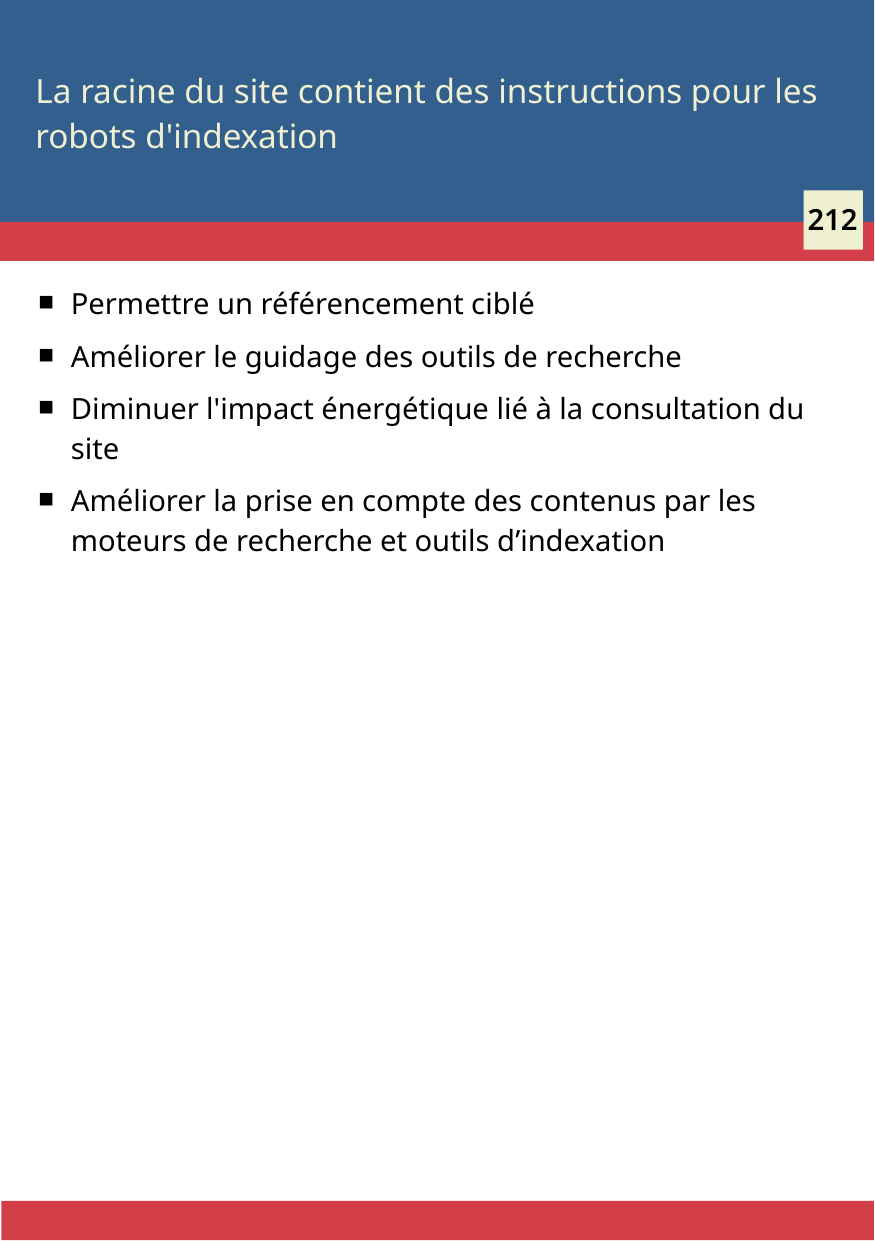

# La racine du site contient des instructions pour les robots d'indexation
212
Permettre un référencement ciblé
Améliorer le guidage des outils de recherche
Diminuer l'impact énergétique lié à la consultation du site
Améliorer la prise en compte des contenus par les moteurs de recherche et outils d’indexation